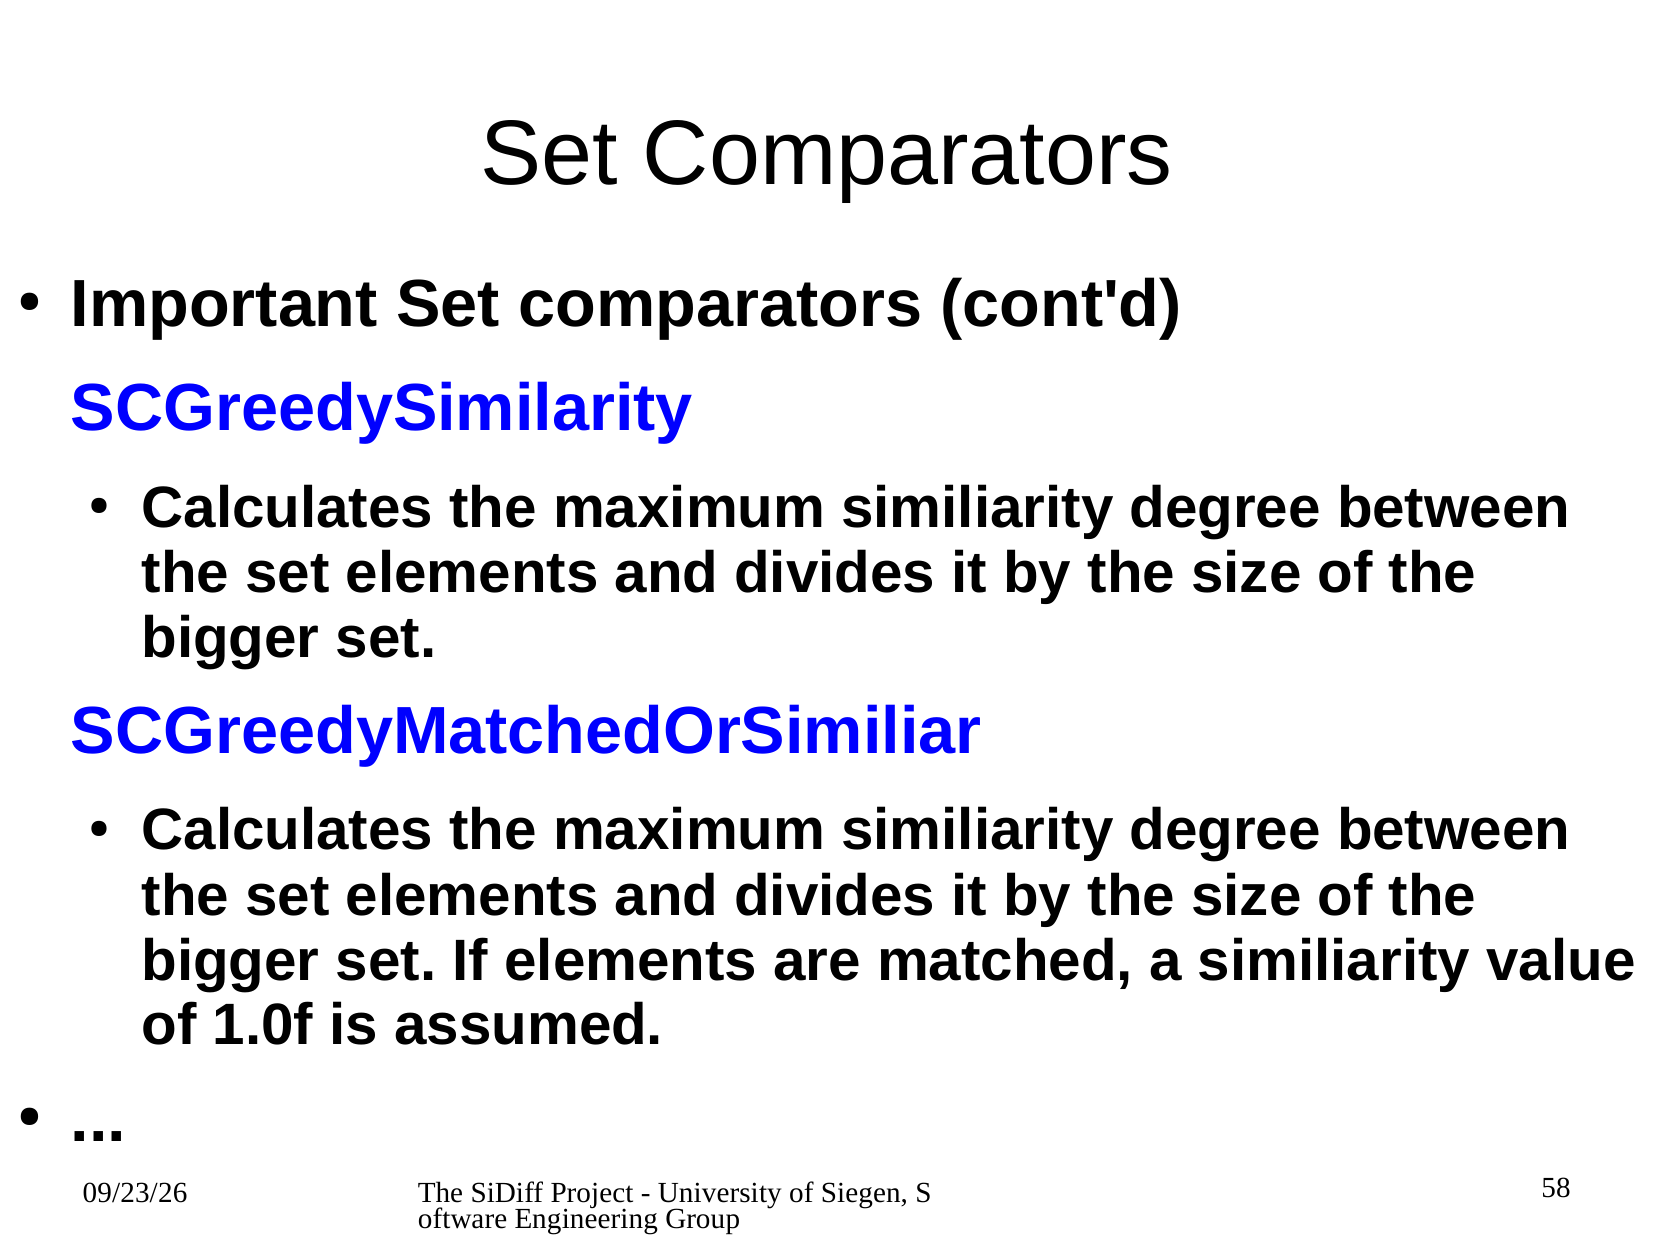

# Set Comparators
Important Set comparators (cont'd)
SCGreedySimilarity
Calculates the maximum similiarity degree between the set elements and divides it by the size of the bigger set.
SCGreedyMatchedOrSimiliar
Calculates the maximum similiarity degree between the set elements and divides it by the size of the bigger set. If elements are matched, a similiarity value of 1.0f is assumed.
...
58
The SiDiff Project - University of Siegen, Software Engineering Group